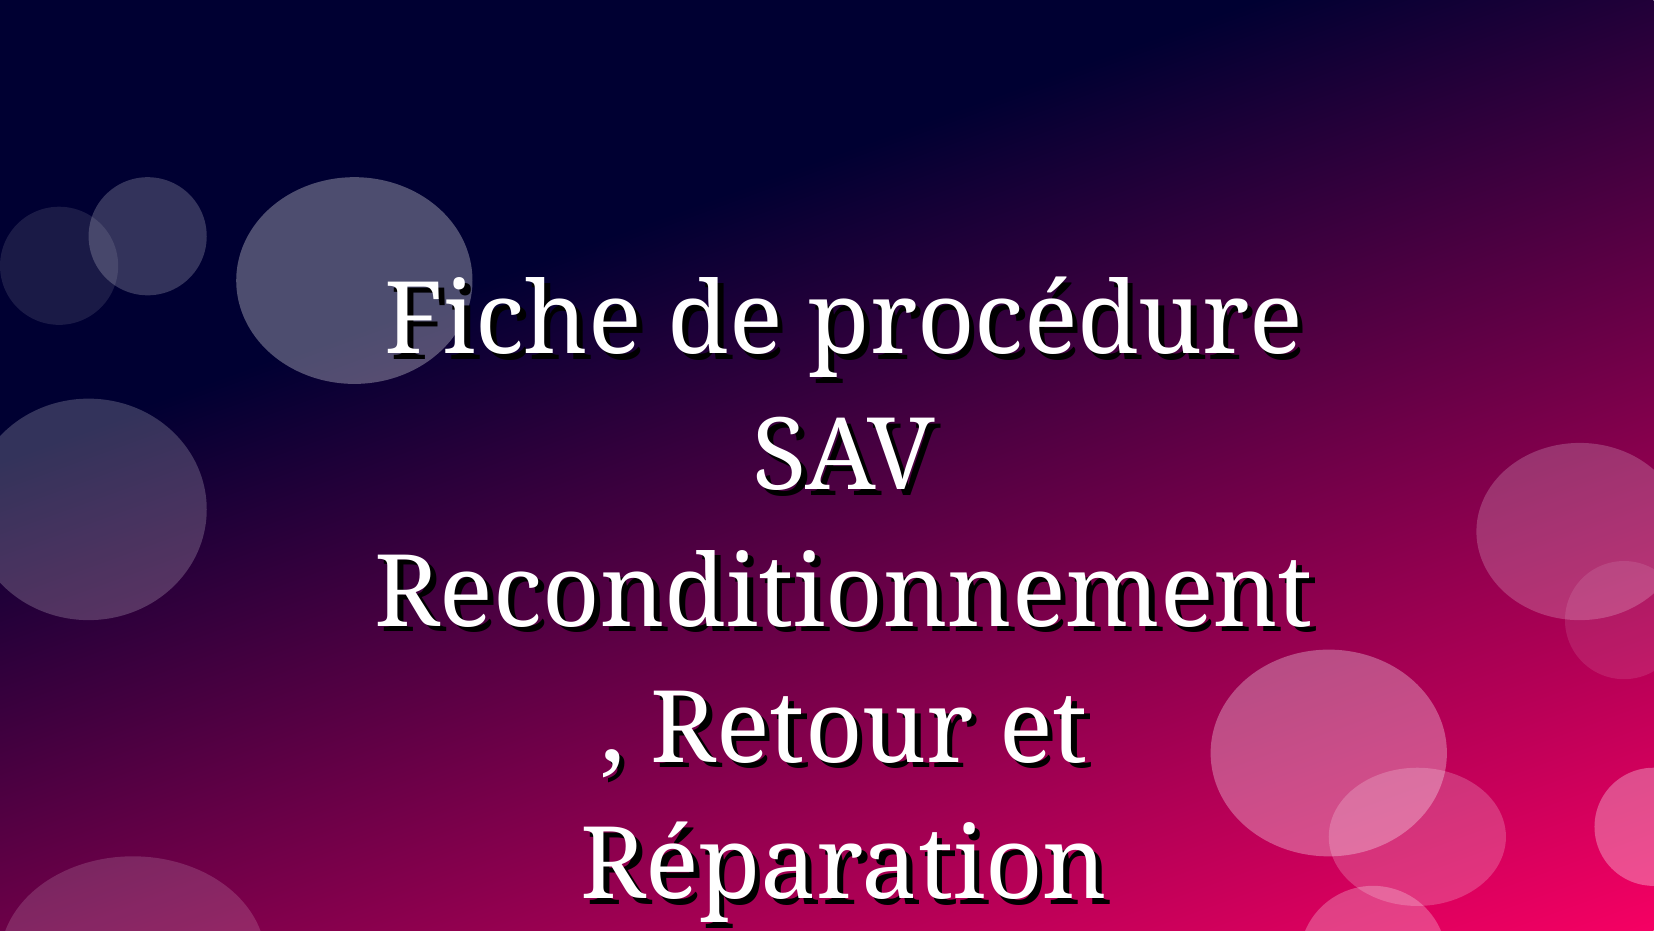

Fiche de procédure SAV
Reconditionnement, Retour et Réparation